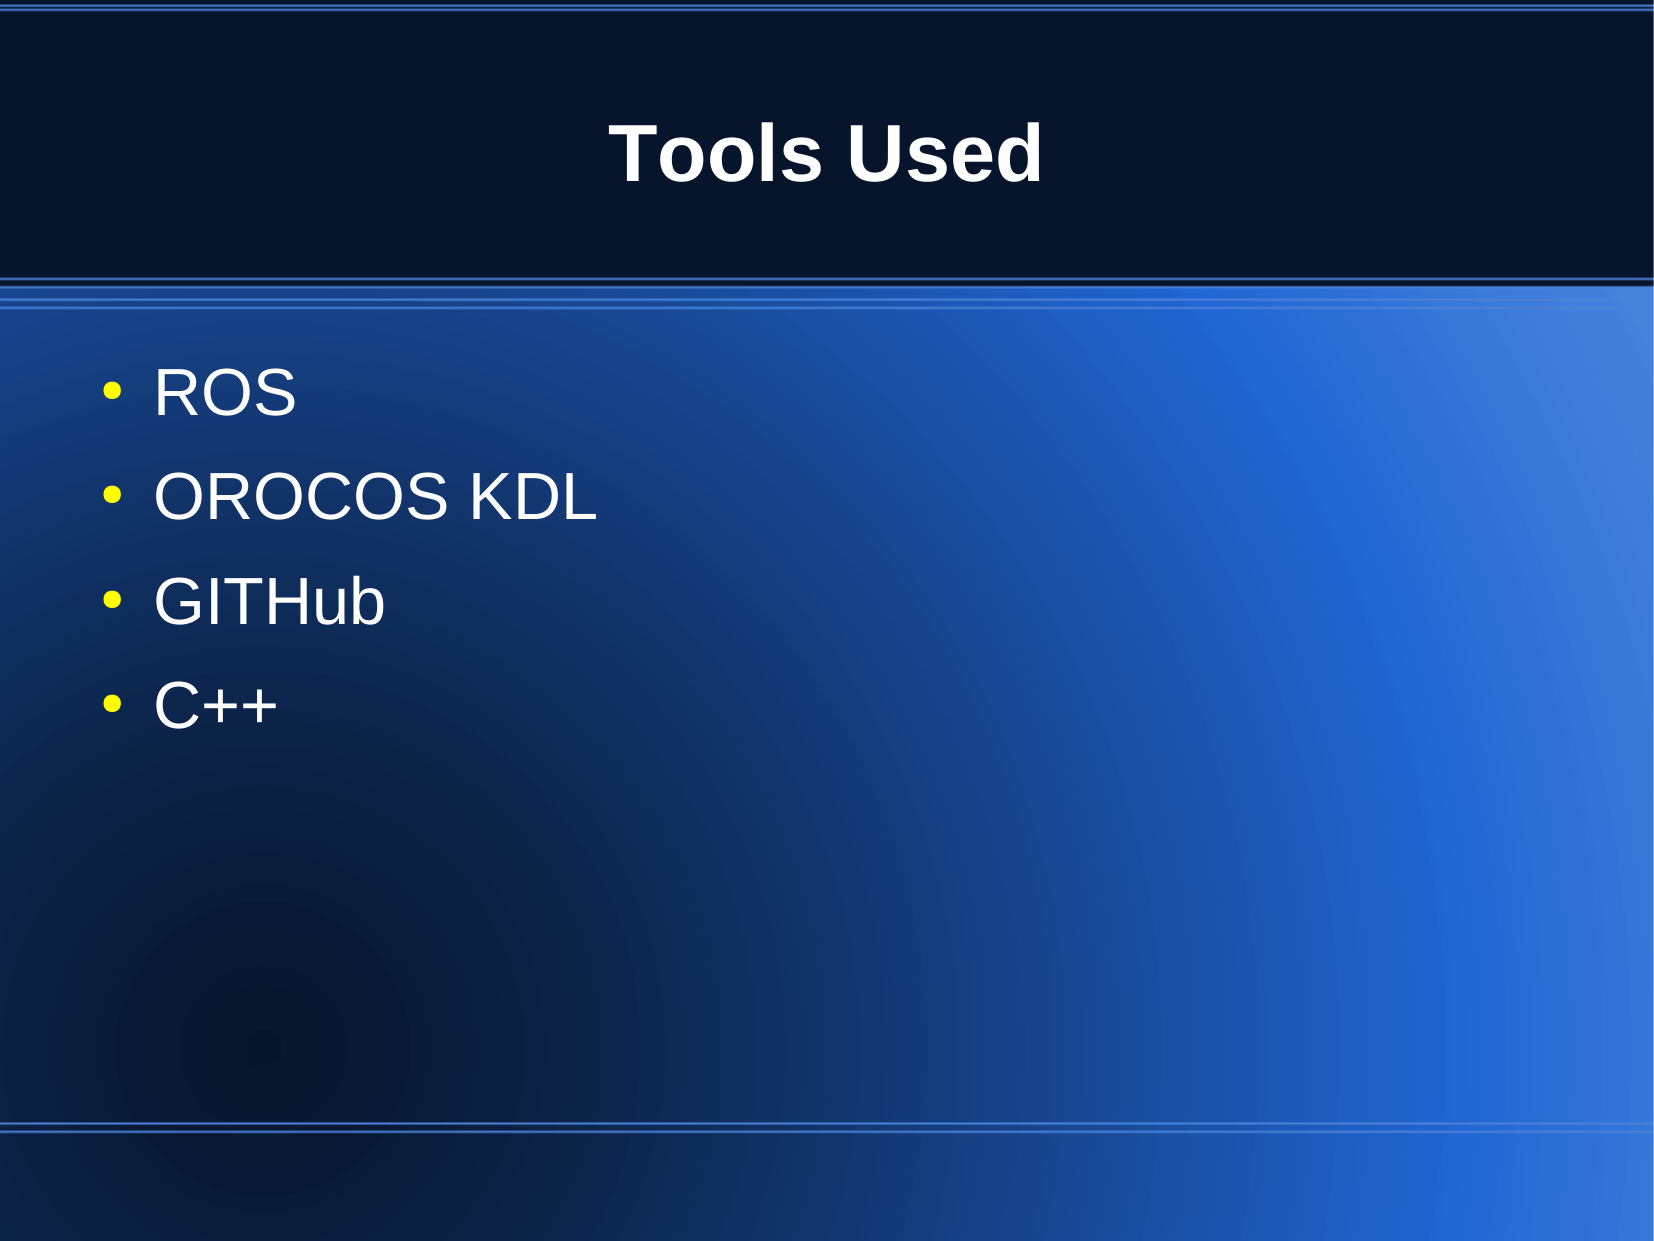

# Tools Used
ROS
OROCOS KDL
GITHub
C++